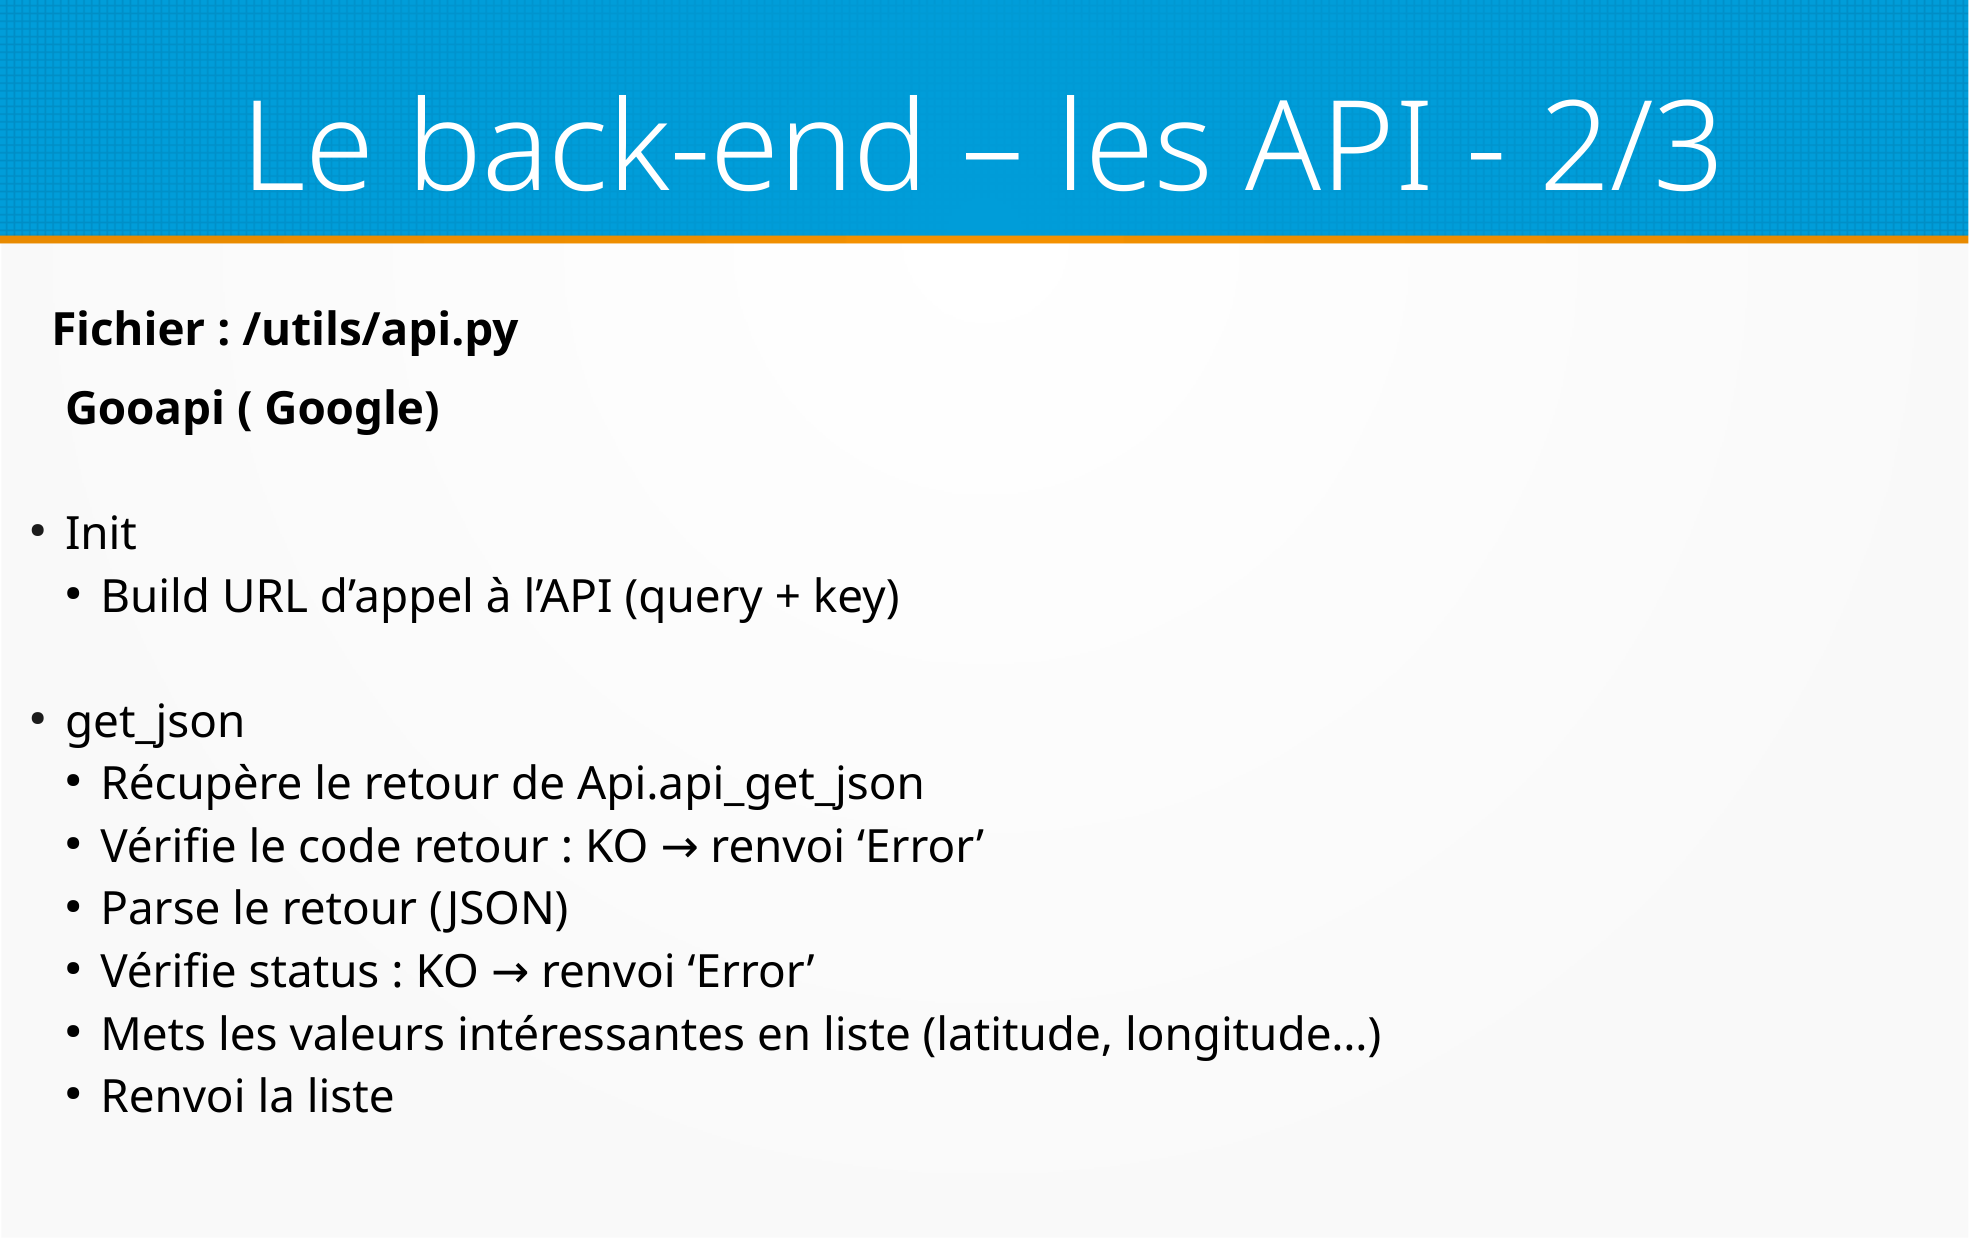

# Le back-end – les API - 2/3
Fichier : /utils/api.py
Gooapi ( Google)
Init
Build URL d’appel à l’API (query + key)
get_json
Récupère le retour de Api.api_get_json
Vérifie le code retour : KO → renvoi ‘Error’
Parse le retour (JSON)
Vérifie status : KO → renvoi ‘Error’
Mets les valeurs intéressantes en liste (latitude, longitude…)
Renvoi la liste